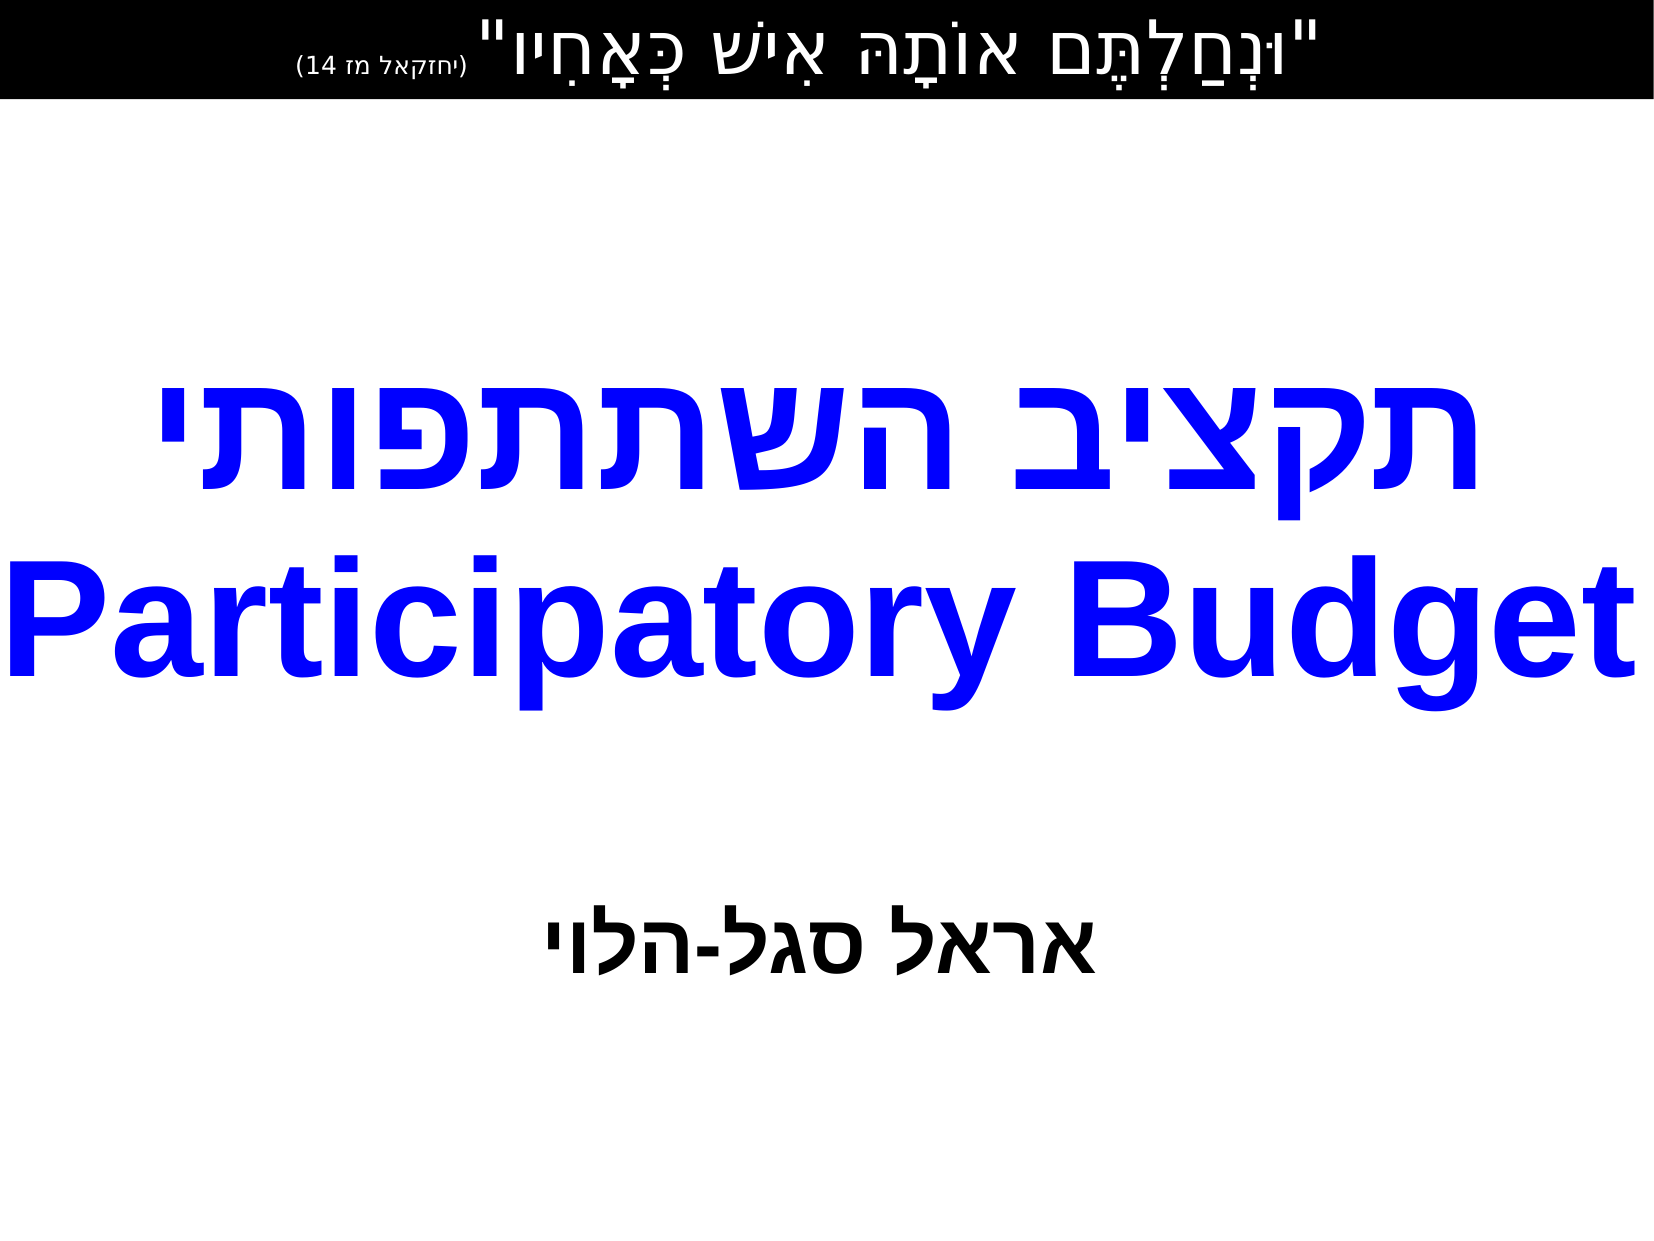

"וּנְחַלְתֶּם אוֹתָהּ אִישׁ כְּאָחִיו" (יחזקאל מז 14)
# תקציב השתתפותי Participatory Budget אראל סגל-הלוי